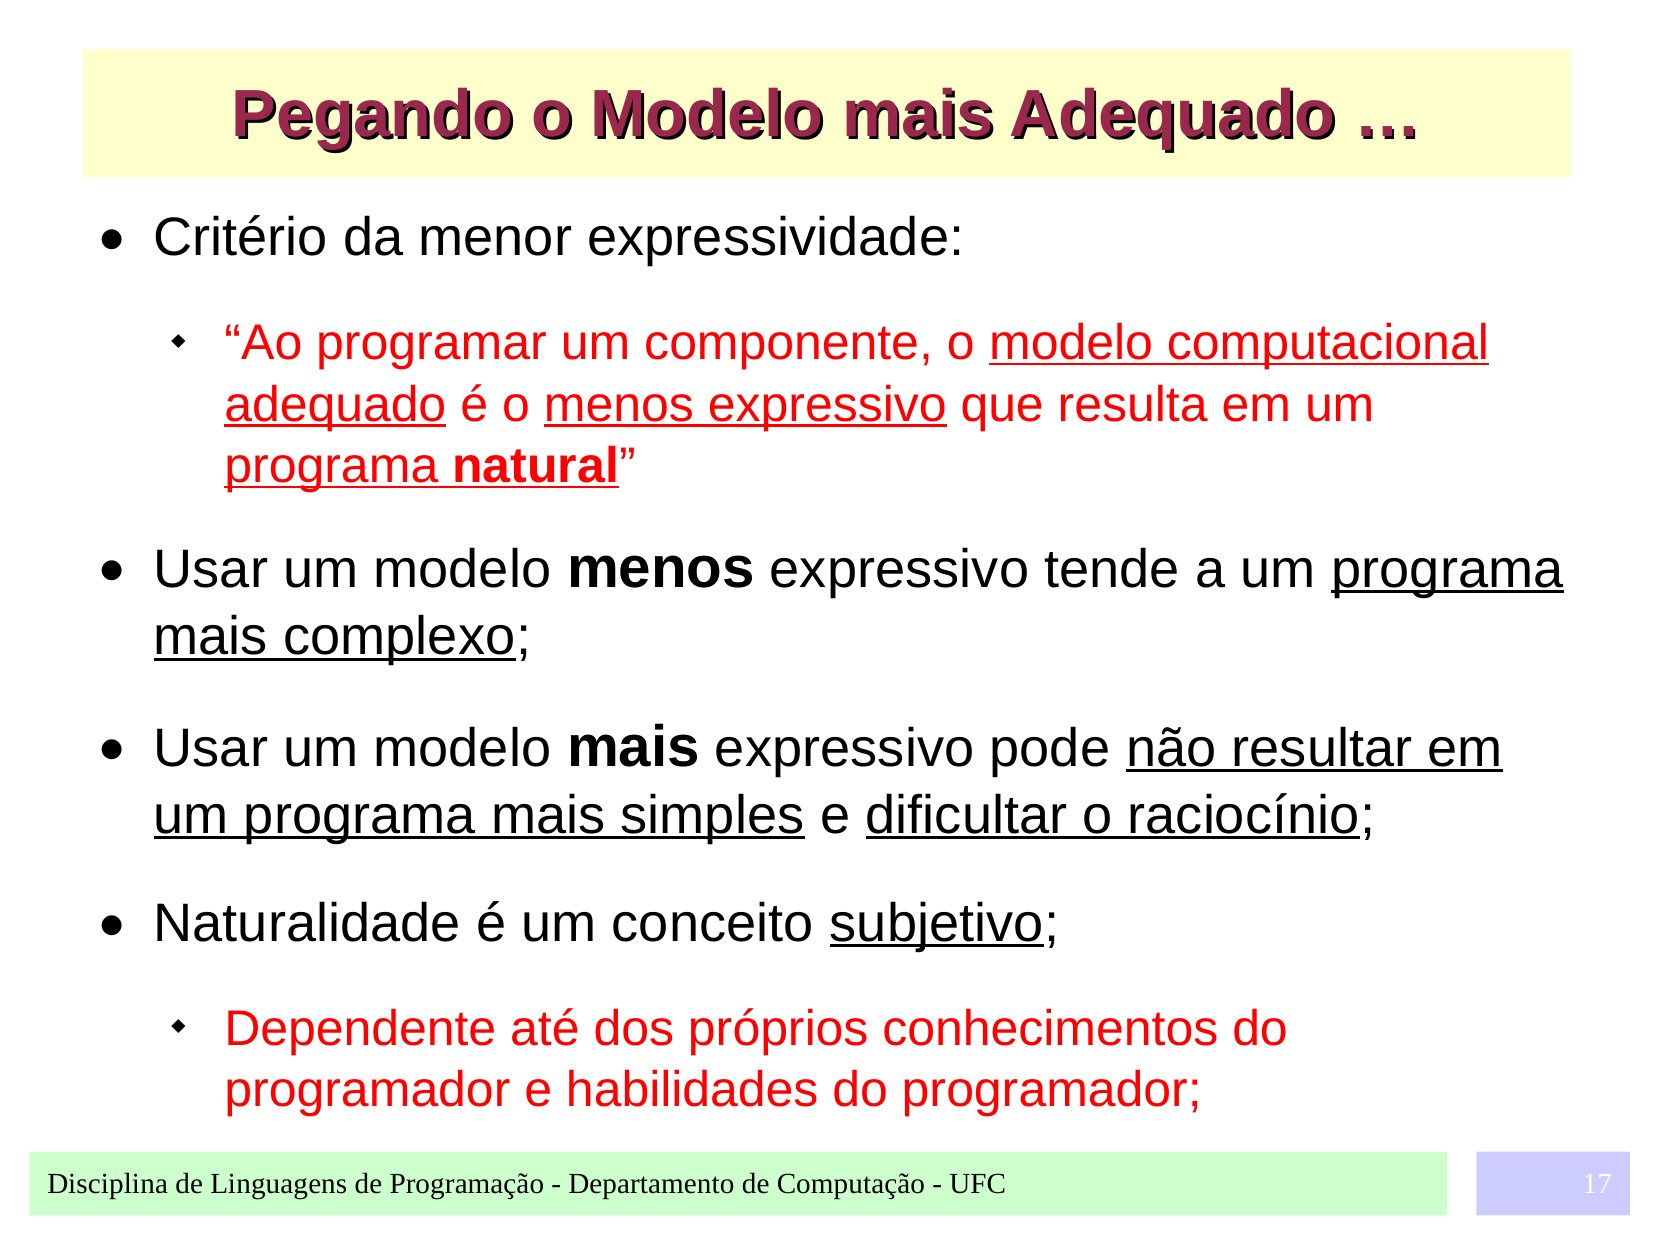

# Pegando o Modelo mais Adequado …
Critério da menor expressividade:
“Ao programar um componente, o modelo computacional adequado é o menos expressivo que resulta em um programa natural”
Usar um modelo menos expressivo tende a um programa mais complexo;
Usar um modelo mais expressivo pode não resultar em um programa mais simples e dificultar o raciocínio;
Naturalidade é um conceito subjetivo;
Dependente até dos próprios conhecimentos do programador e habilidades do programador;
Disciplina de Linguagens de Programação - Departamento de Computação - UFC
17